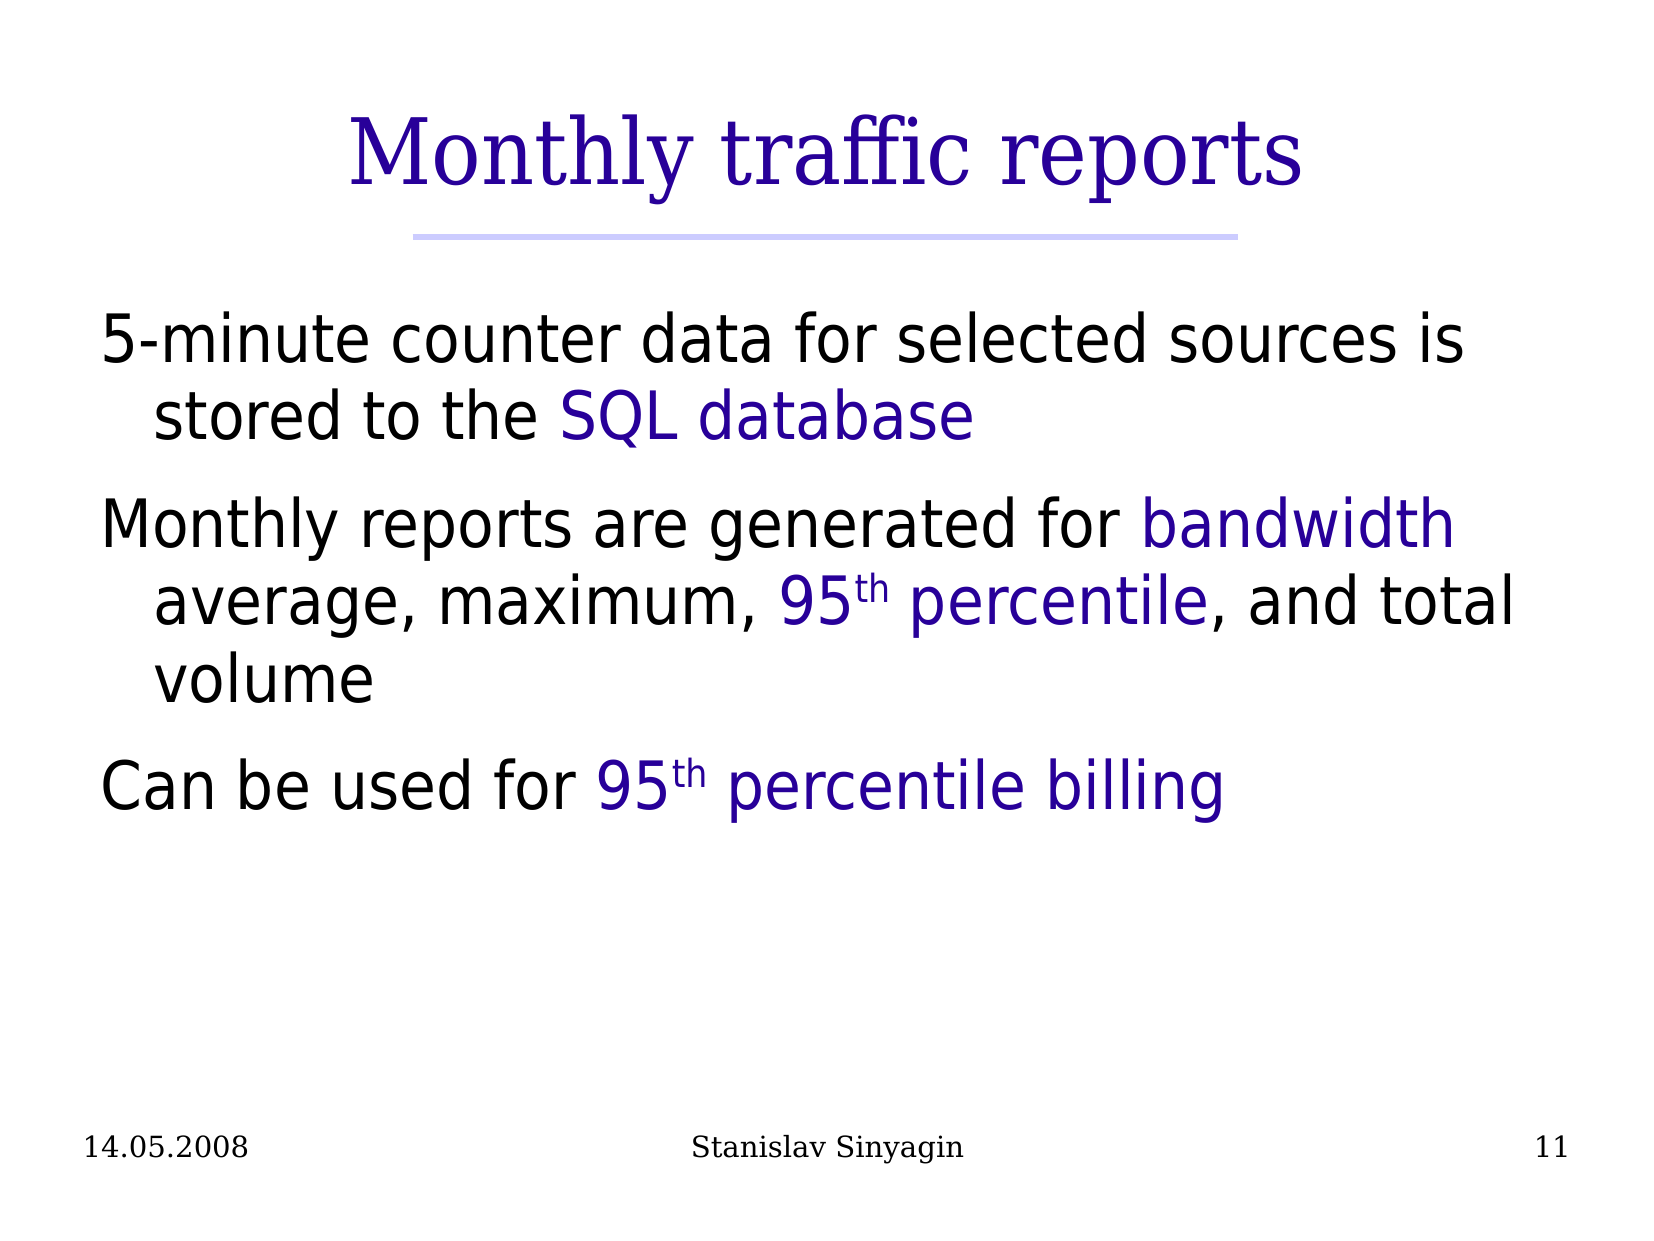

# Monthly traffic reports
5-minute counter data for selected sources is stored to the SQL database
Monthly reports are generated for bandwidth average, maximum, 95th percentile, and total volume
Can be used for 95th percentile billing
14.05.2008
Stanislav Sinyagin
11